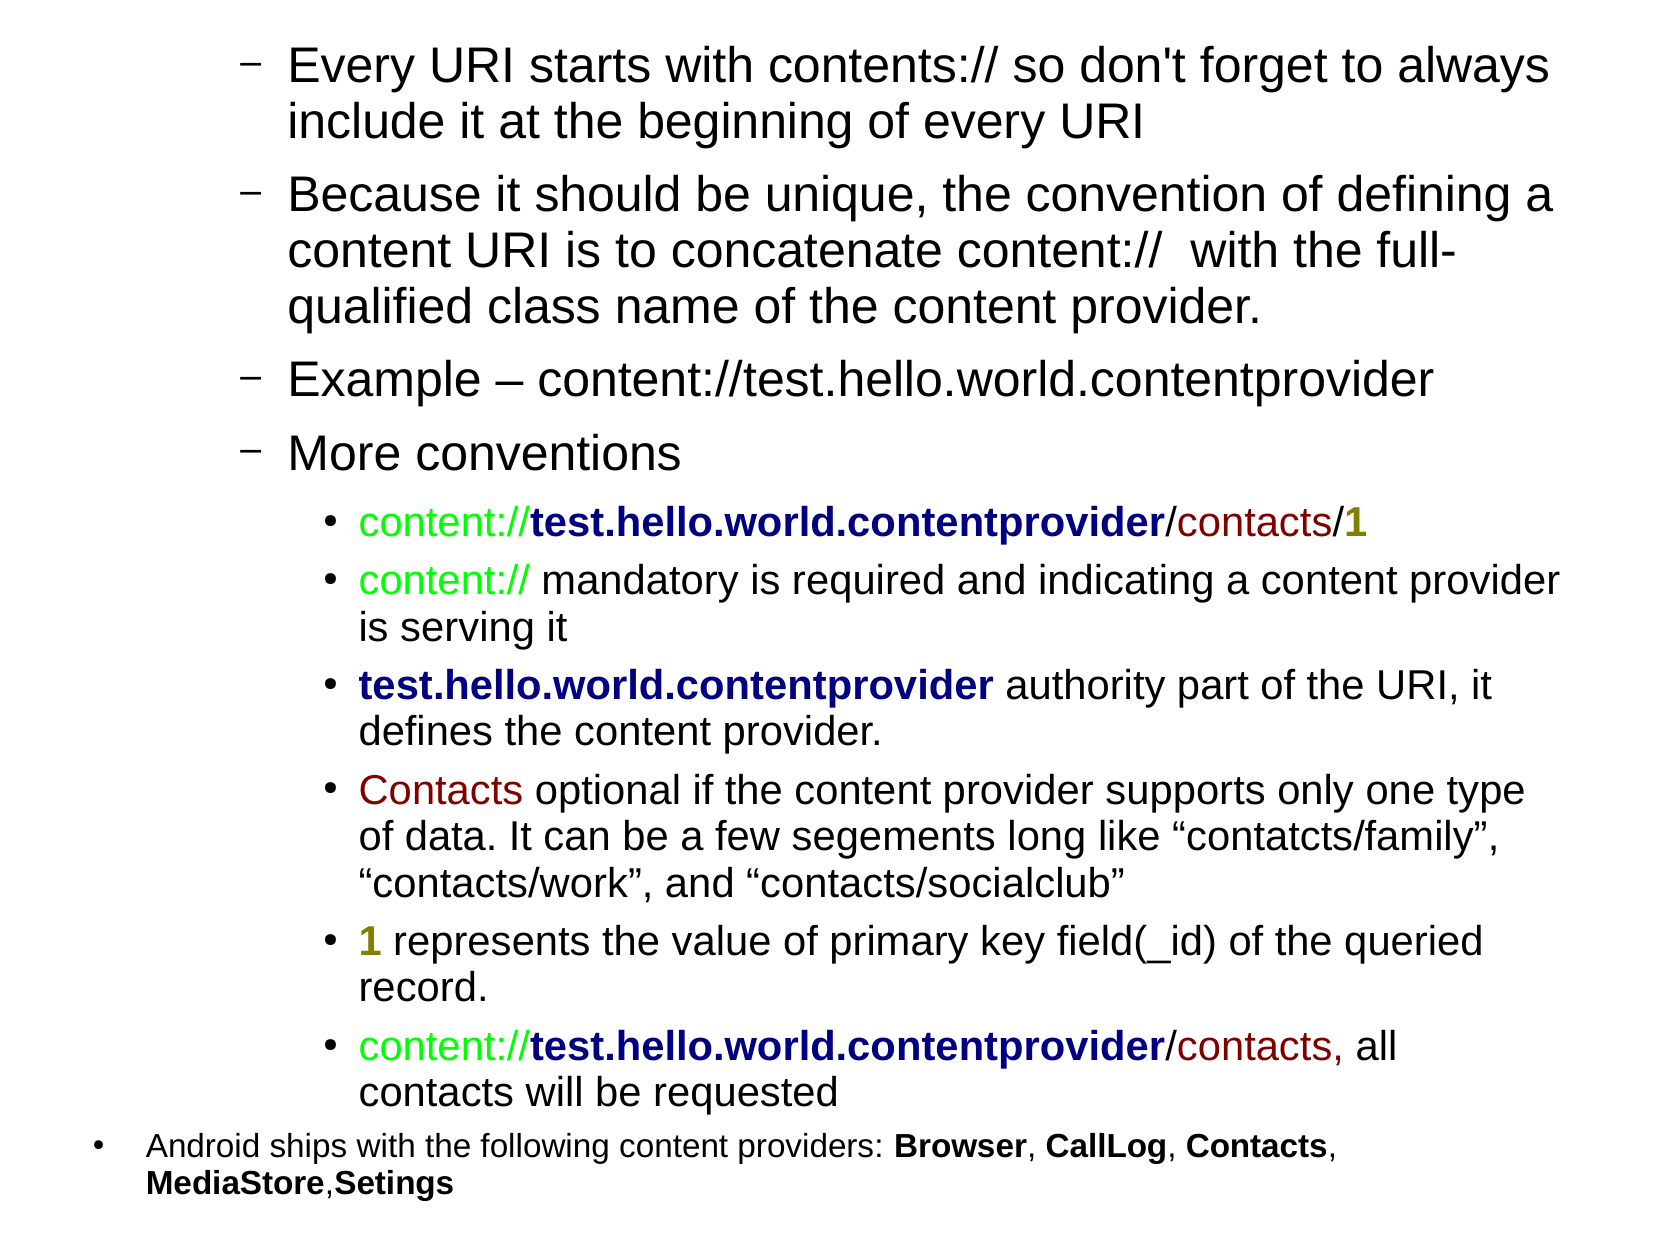

# Every URI starts with contents:// so don't forget to always include it at the beginning of every URI
Because it should be unique, the convention of defining a content URI is to concatenate content:// with the full-qualified class name of the content provider.
Example – content://test.hello.world.contentprovider
More conventions
content://test.hello.world.contentprovider/contacts/1
content:// mandatory is required and indicating a content provider is serving it
test.hello.world.contentprovider authority part of the URI, it defines the content provider.
Contacts optional if the content provider supports only one type of data. It can be a few segements long like “contatcts/family”, “contacts/work”, and “contacts/socialclub”
1 represents the value of primary key field(_id) of the queried record.
content://test.hello.world.contentprovider/contacts, all contacts will be requested
Android ships with the following content providers: Browser, CallLog, Contacts, MediaStore,Setings